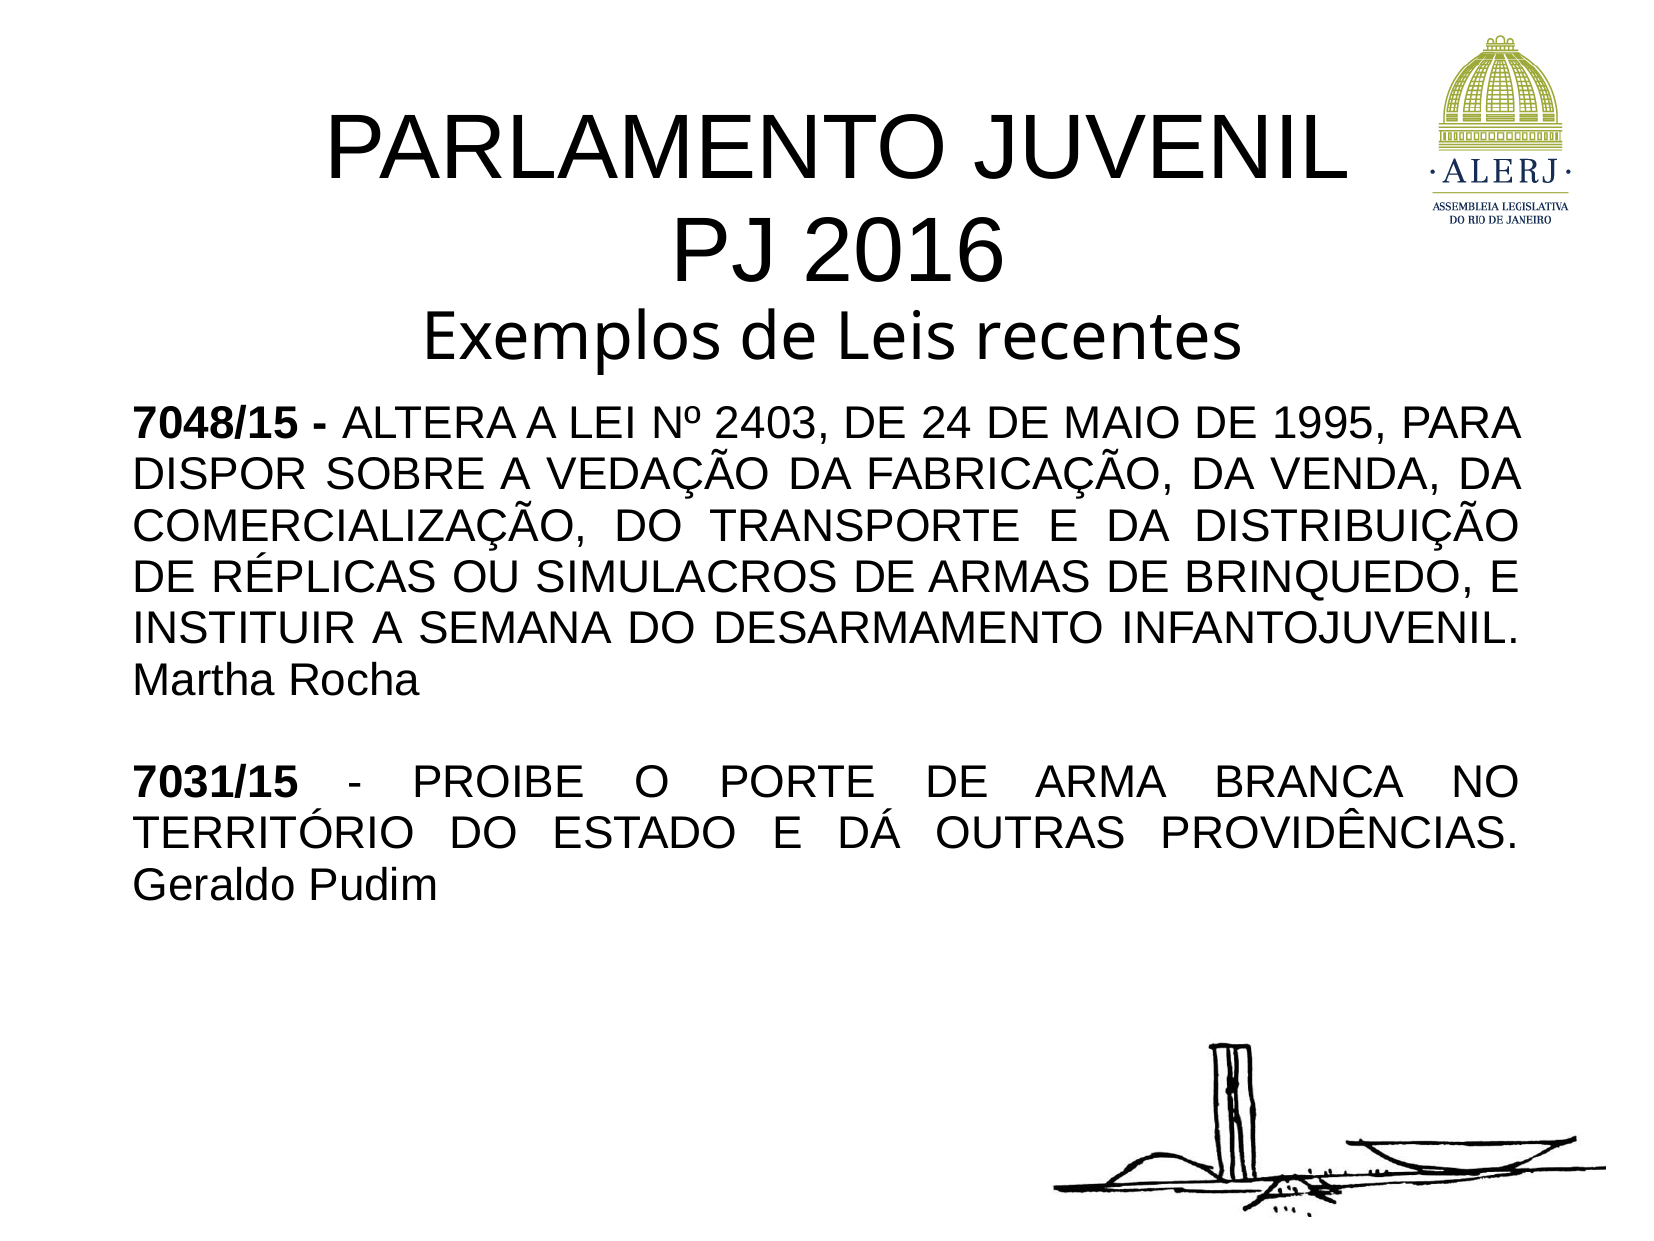

# PARLAMENTO JUVENIL PJ 2016
Exemplos de Leis recentes
7048/15 - ALTERA A LEI Nº 2403, DE 24 DE MAIO DE 1995, PARA DISPOR SOBRE A VEDAÇÃO DA FABRICAÇÃO, DA VENDA, DA COMERCIALIZAÇÃO, DO TRANSPORTE E DA DISTRIBUIÇÃO DE RÉPLICAS OU SIMULACROS DE ARMAS DE BRINQUEDO, E INSTITUIR A SEMANA DO DESARMAMENTO INFANTOJUVENIL. Martha Rocha
7031/15 - PROIBE O PORTE DE ARMA BRANCA NO TERRITÓRIO DO ESTADO E DÁ OUTRAS PROVIDÊNCIAS.	Geraldo Pudim